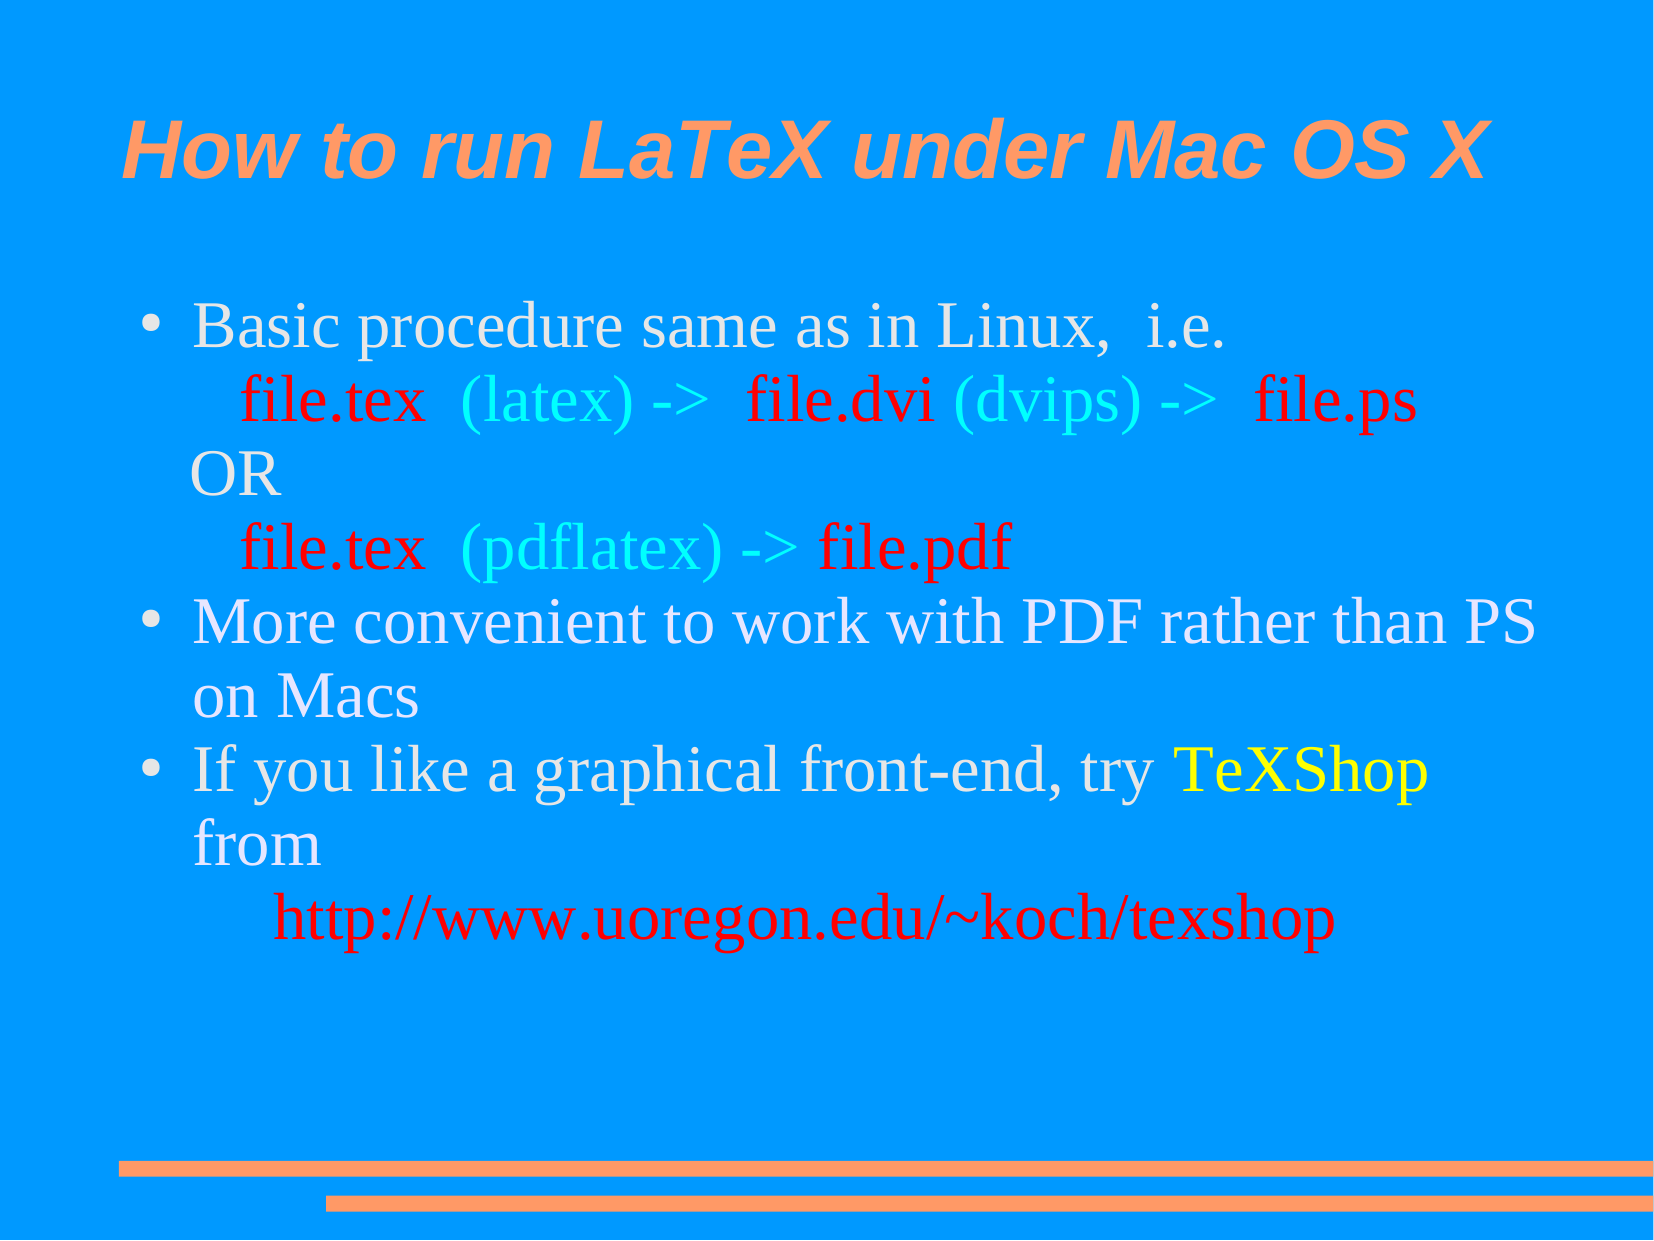

# How to run LaTeX under Mac OS X
Basic procedure same as in Linux, i.e.
 file.tex (latex) -> file.dvi (dvips) -> file.ps
 OR
 file.tex (pdflatex) -> file.pdf
More convenient to work with PDF rather than PS on Macs
If you like a graphical front-end, try TeXShop from
 http://www.uoregon.edu/~koch/texshop